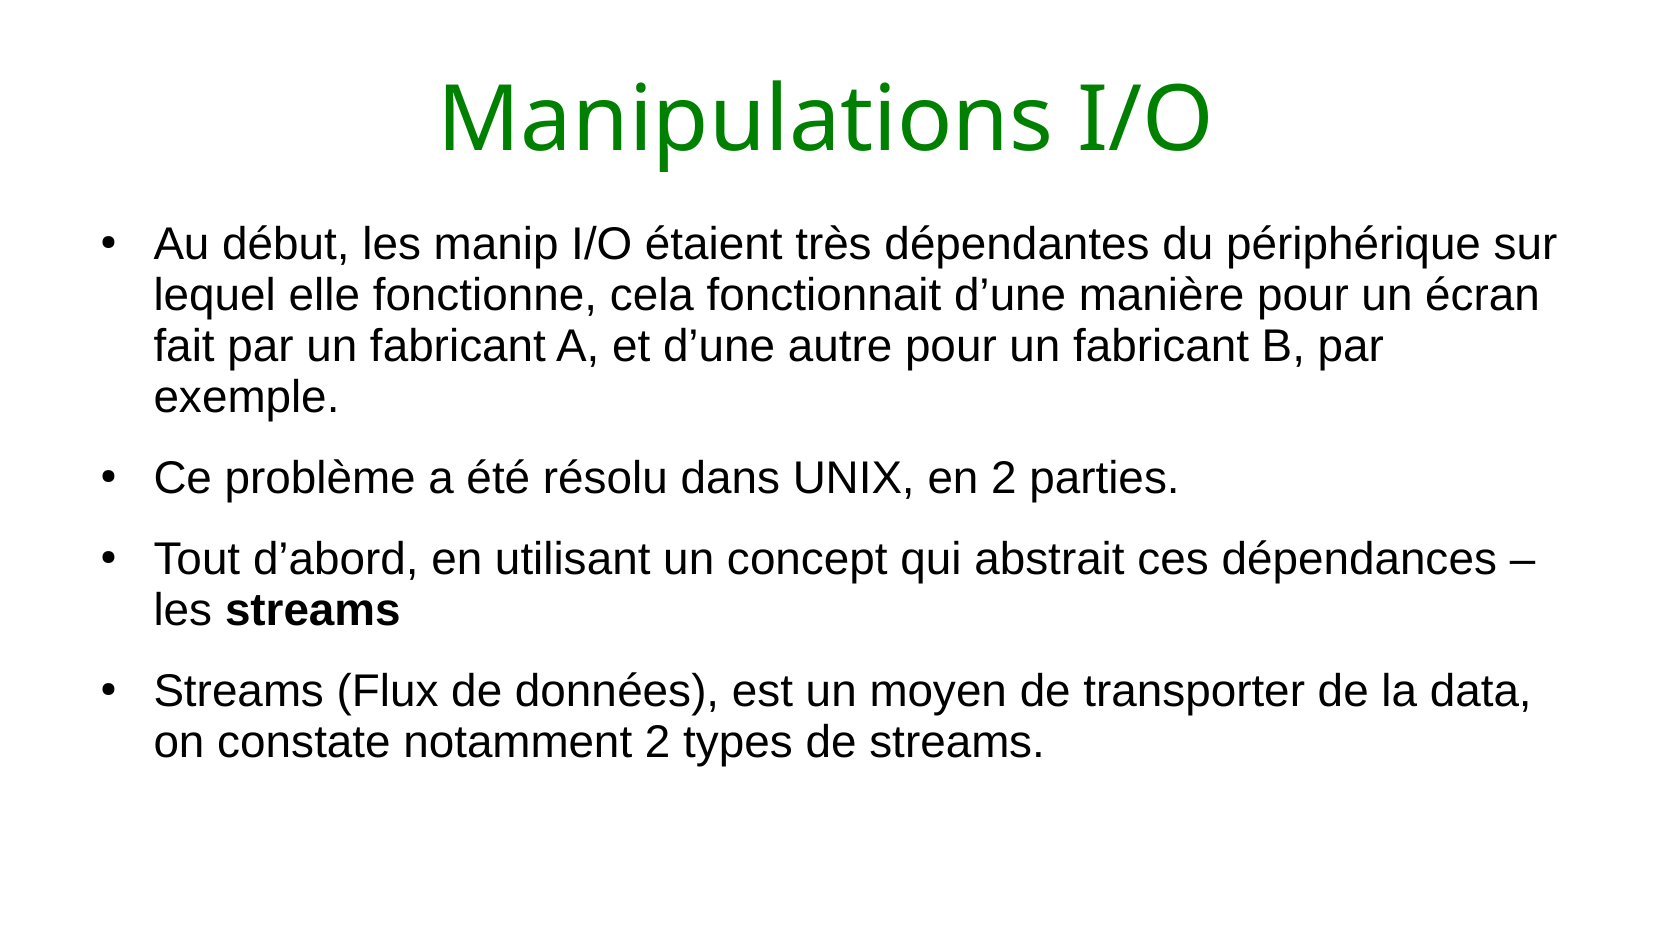

# Manipulations I/O
Au début, les manip I/O étaient très dépendantes du périphérique sur lequel elle fonctionne, cela fonctionnait d’une manière pour un écran fait par un fabricant A, et d’une autre pour un fabricant B, par exemple.
Ce problème a été résolu dans UNIX, en 2 parties.
Tout d’abord, en utilisant un concept qui abstrait ces dépendances – les streams
Streams (Flux de données), est un moyen de transporter de la data, on constate notamment 2 types de streams.